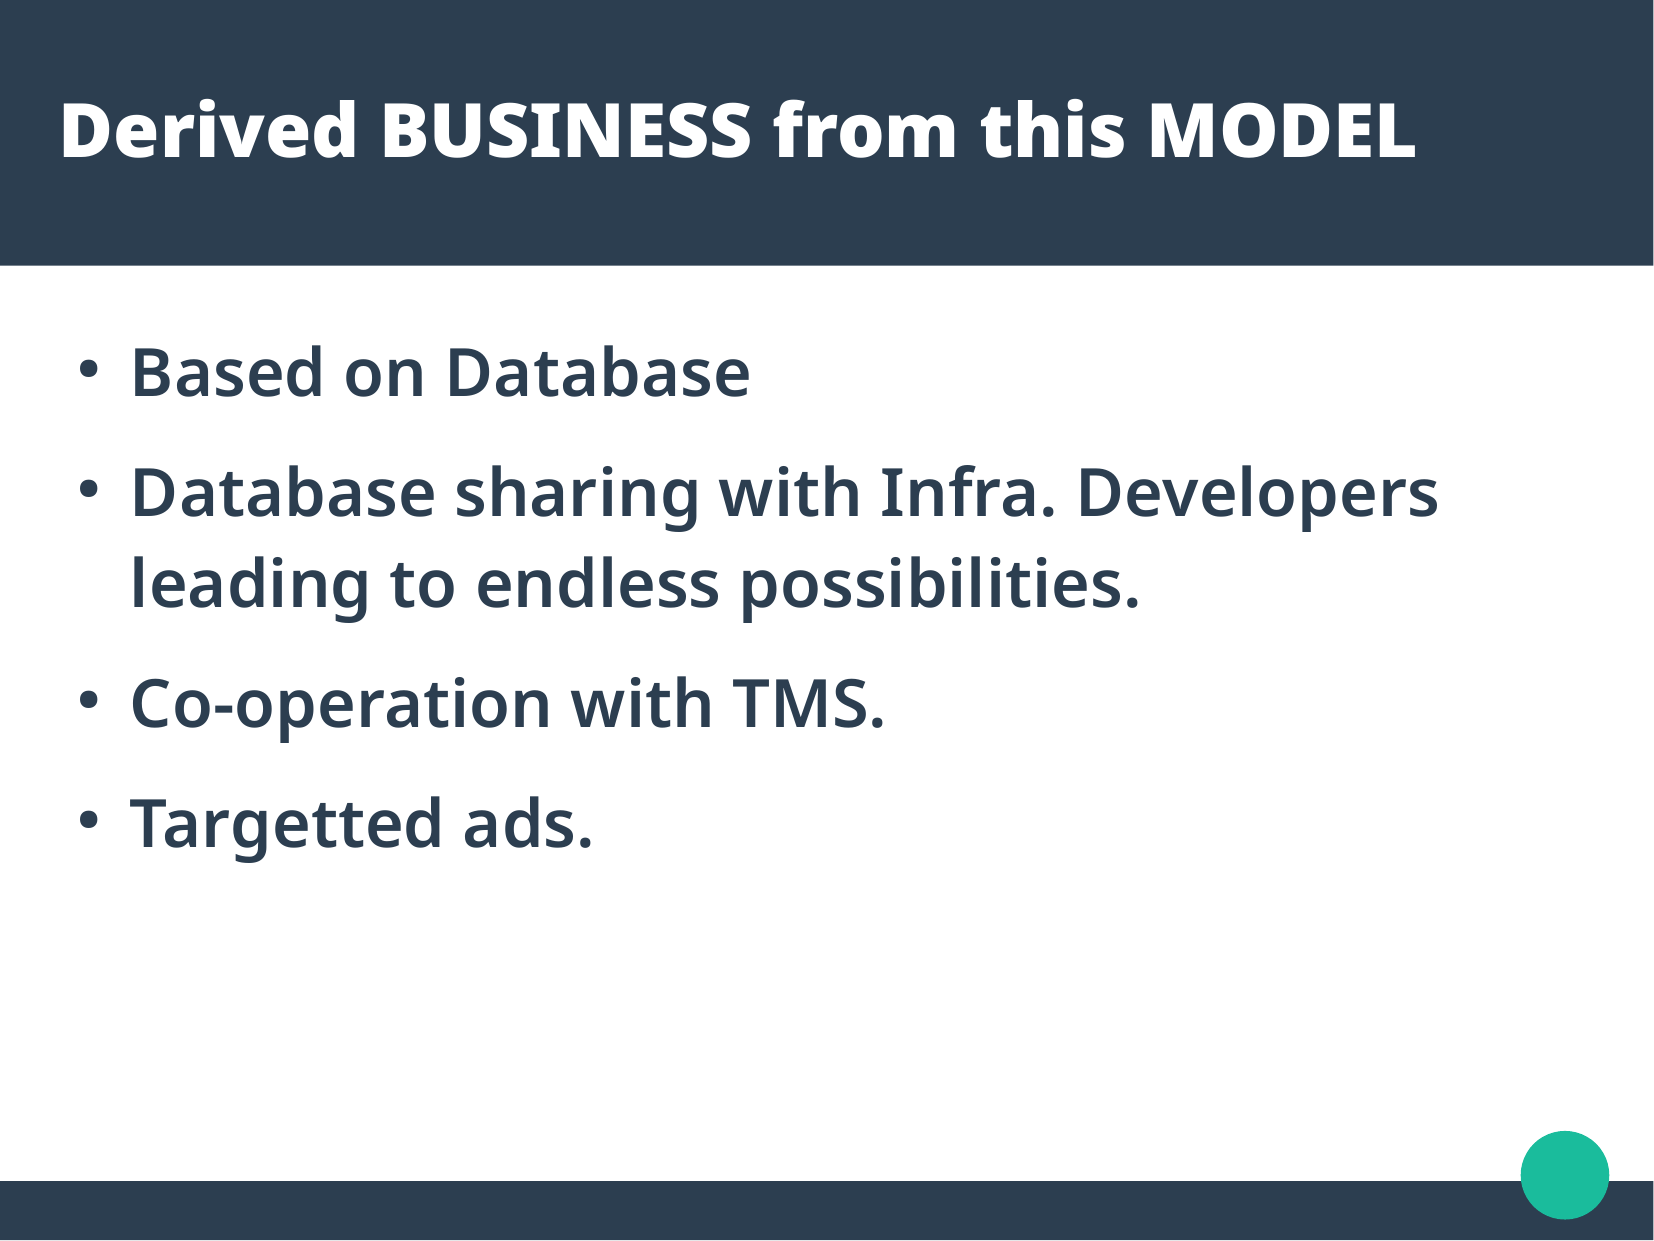

# Derived BUSINESS from this MODEL
Based on Database
Database sharing with Infra. Developers leading to endless possibilities.
Co-operation with TMS.
Targetted ads.